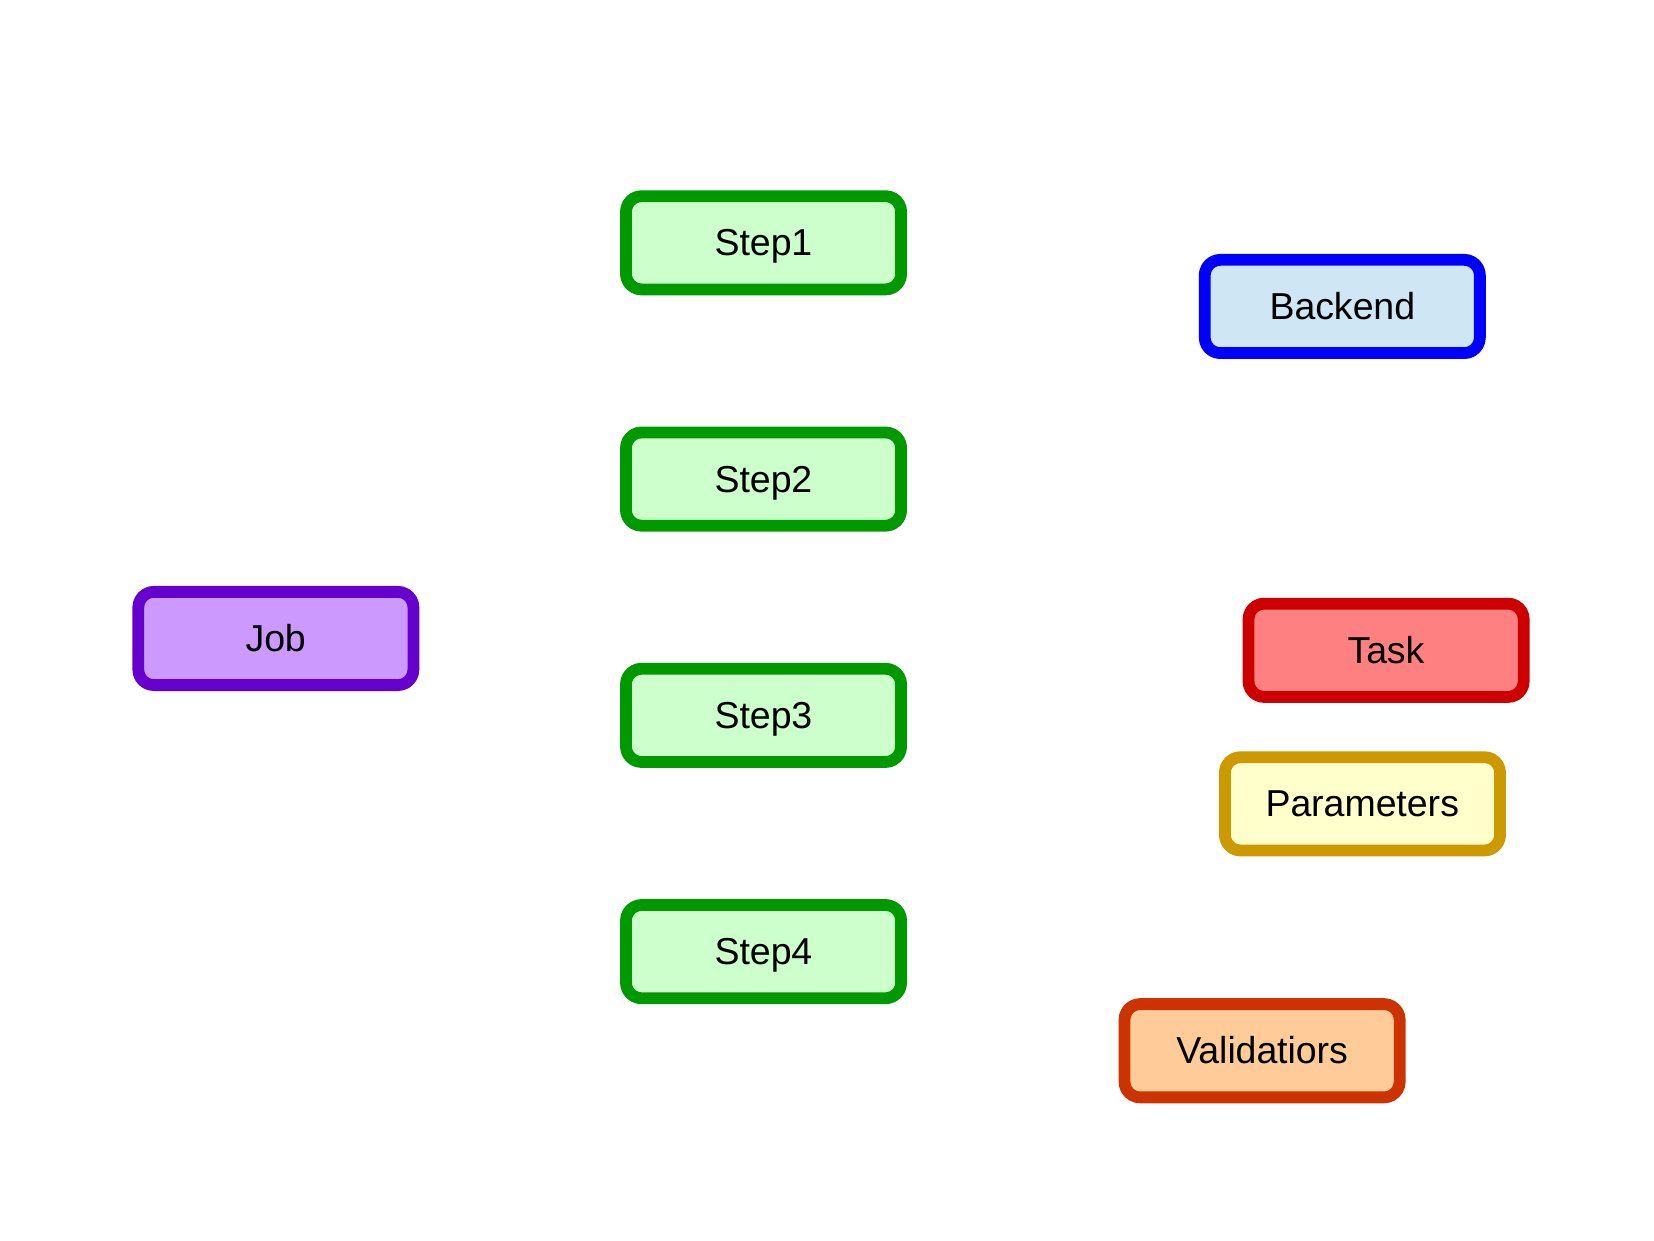

Step1
Backend
Step2
Job
Task
Step3
Parameters
Step4
Validatiors